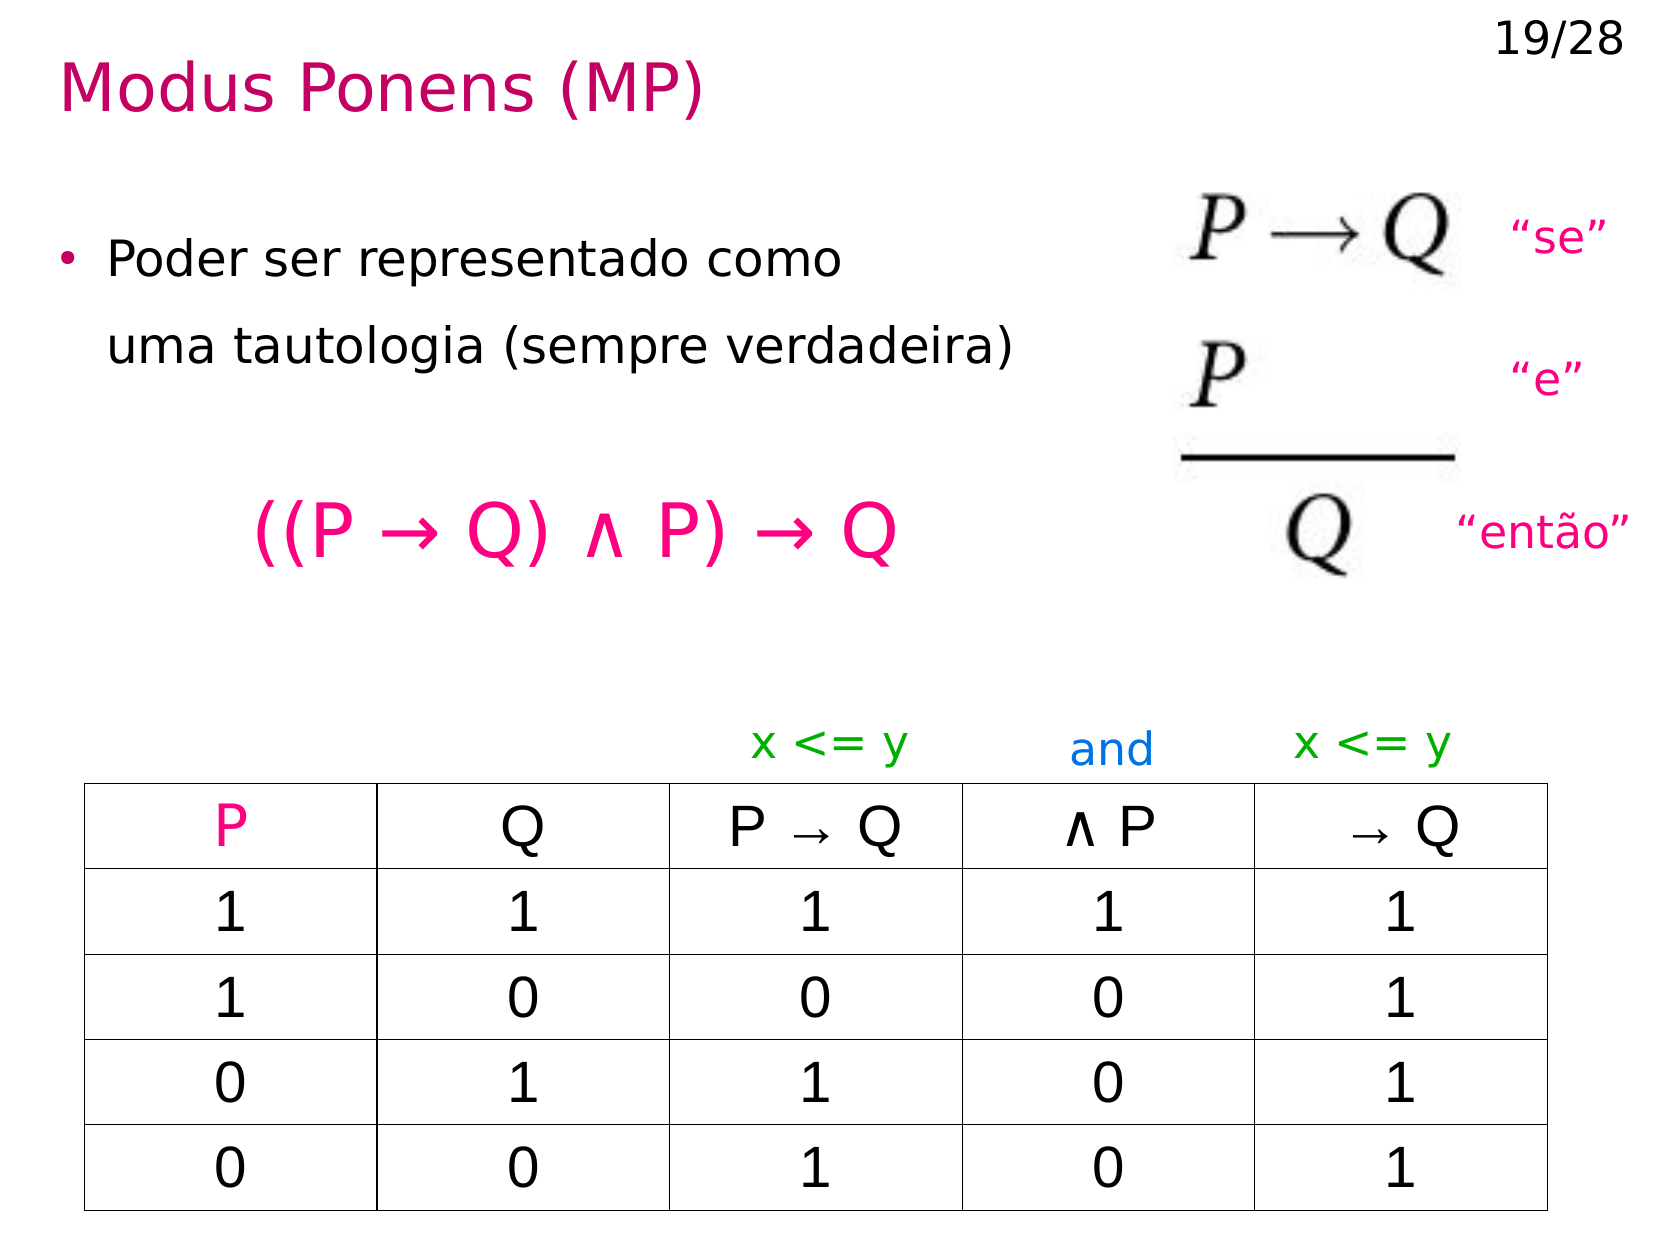

19
# Modus Ponens (MP)
Poder ser representado como
uma tautologia (sempre verdadeira)
“se”
“e”
((P → Q) ∧ P) → Q
“então”
x <= y
x <= y
and
| P | Q | P → Q | ∧ P | → Q |
| --- | --- | --- | --- | --- |
| 1 | 1 | 1 | 1 | 1 |
| 1 | 0 | 0 | 0 | 1 |
| 0 | 1 | 1 | 0 | 1 |
| 0 | 0 | 1 | 0 | 1 |